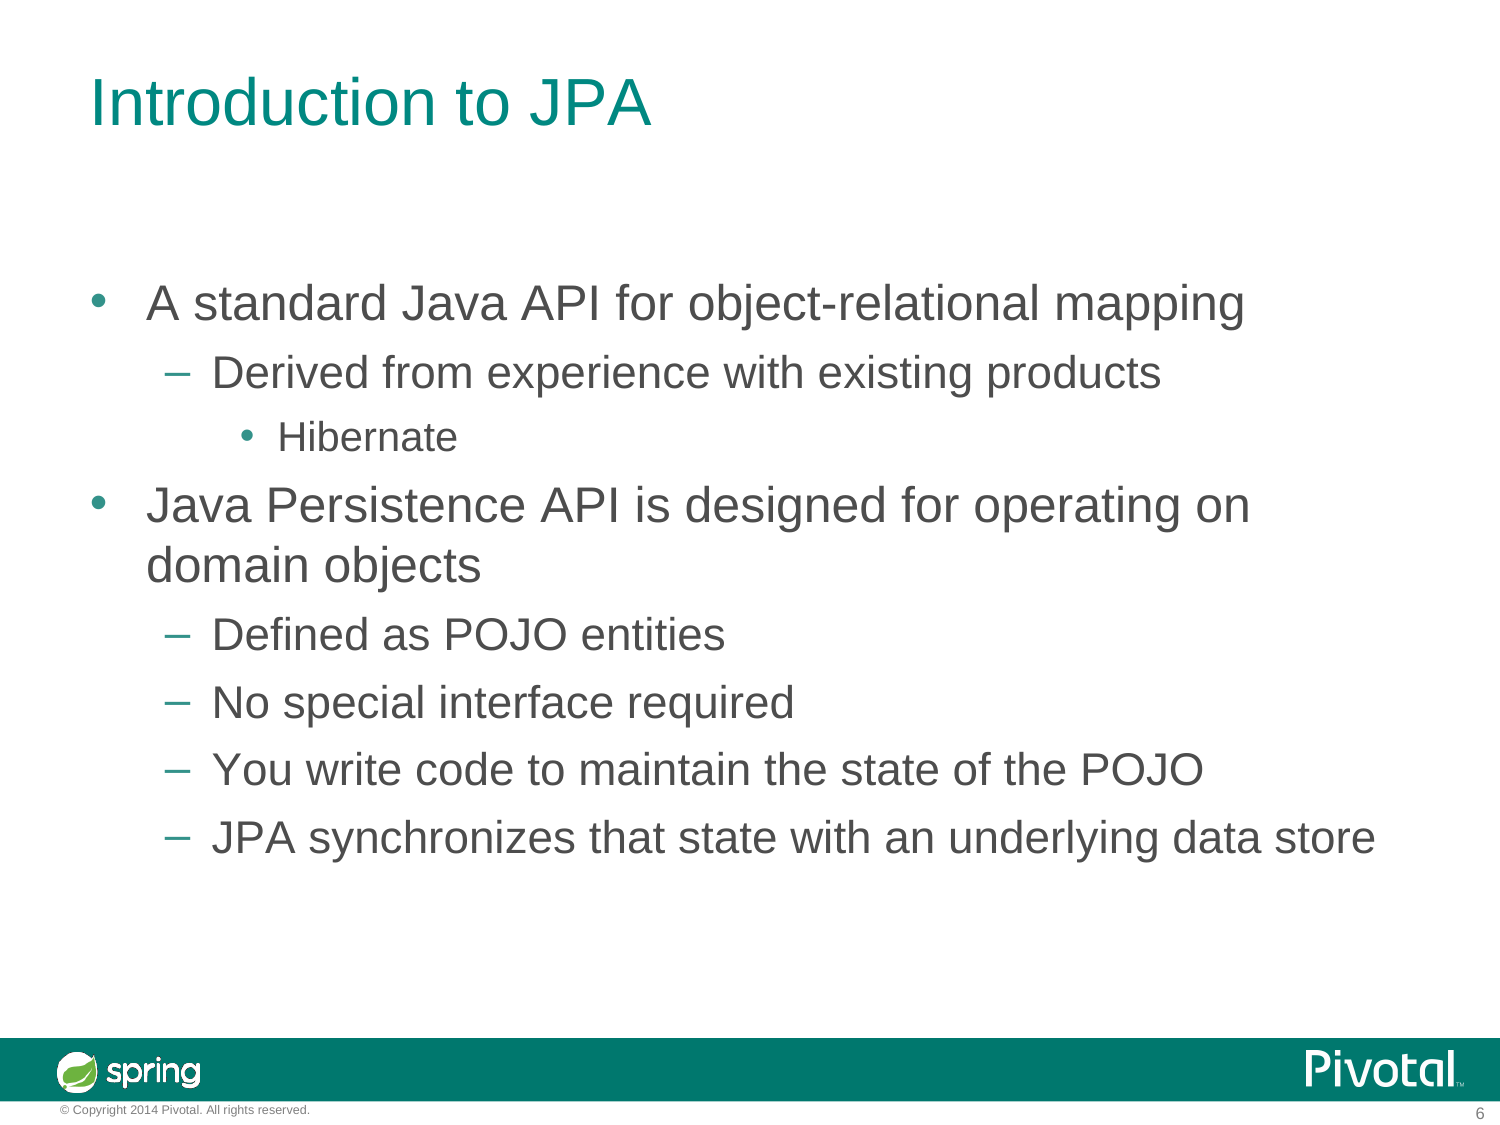

# Introduction to JPA
A standard Java API for object-relational mapping
Derived from experience with existing products
Hibernate
Java Persistence API is designed for operating on domain objects
Defined as POJO entities
No special interface required
You write code to maintain the state of the POJO
JPA synchronizes that state with an underlying data store